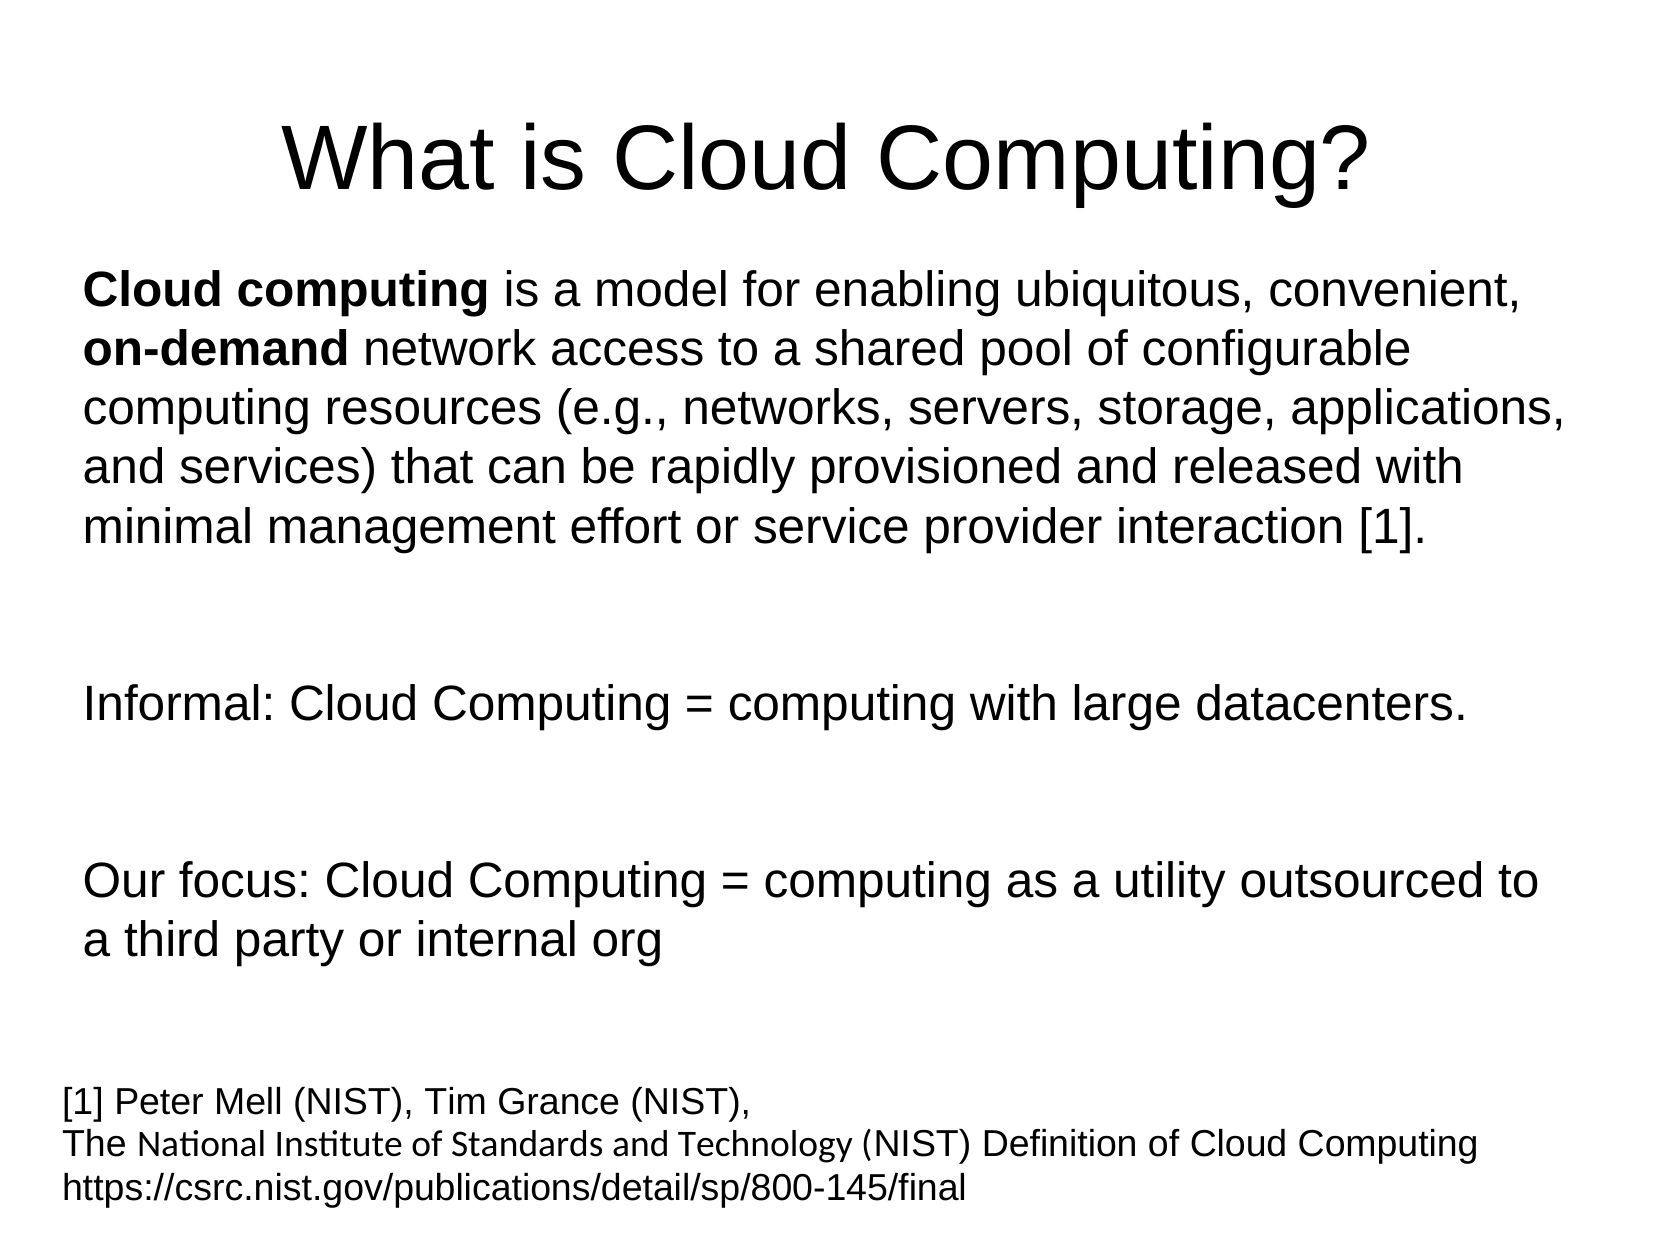

# What is Cloud Computing?
Cloud computing is a model for enabling ubiquitous, convenient, on-demand network access to a shared pool of configurable computing resources (e.g., networks, servers, storage, applications, and services) that can be rapidly provisioned and released with minimal management effort or service provider interaction [1].
Informal: Cloud Computing = computing with large datacenters.
Our focus: Cloud Computing = computing as a utility outsourced to a third party or internal org
[1] Peter Mell (NIST), Tim Grance (NIST),
The National Institute of Standards and Technology (NIST) Definition of Cloud Computing
https://csrc.nist.gov/publications/detail/sp/800-145/final